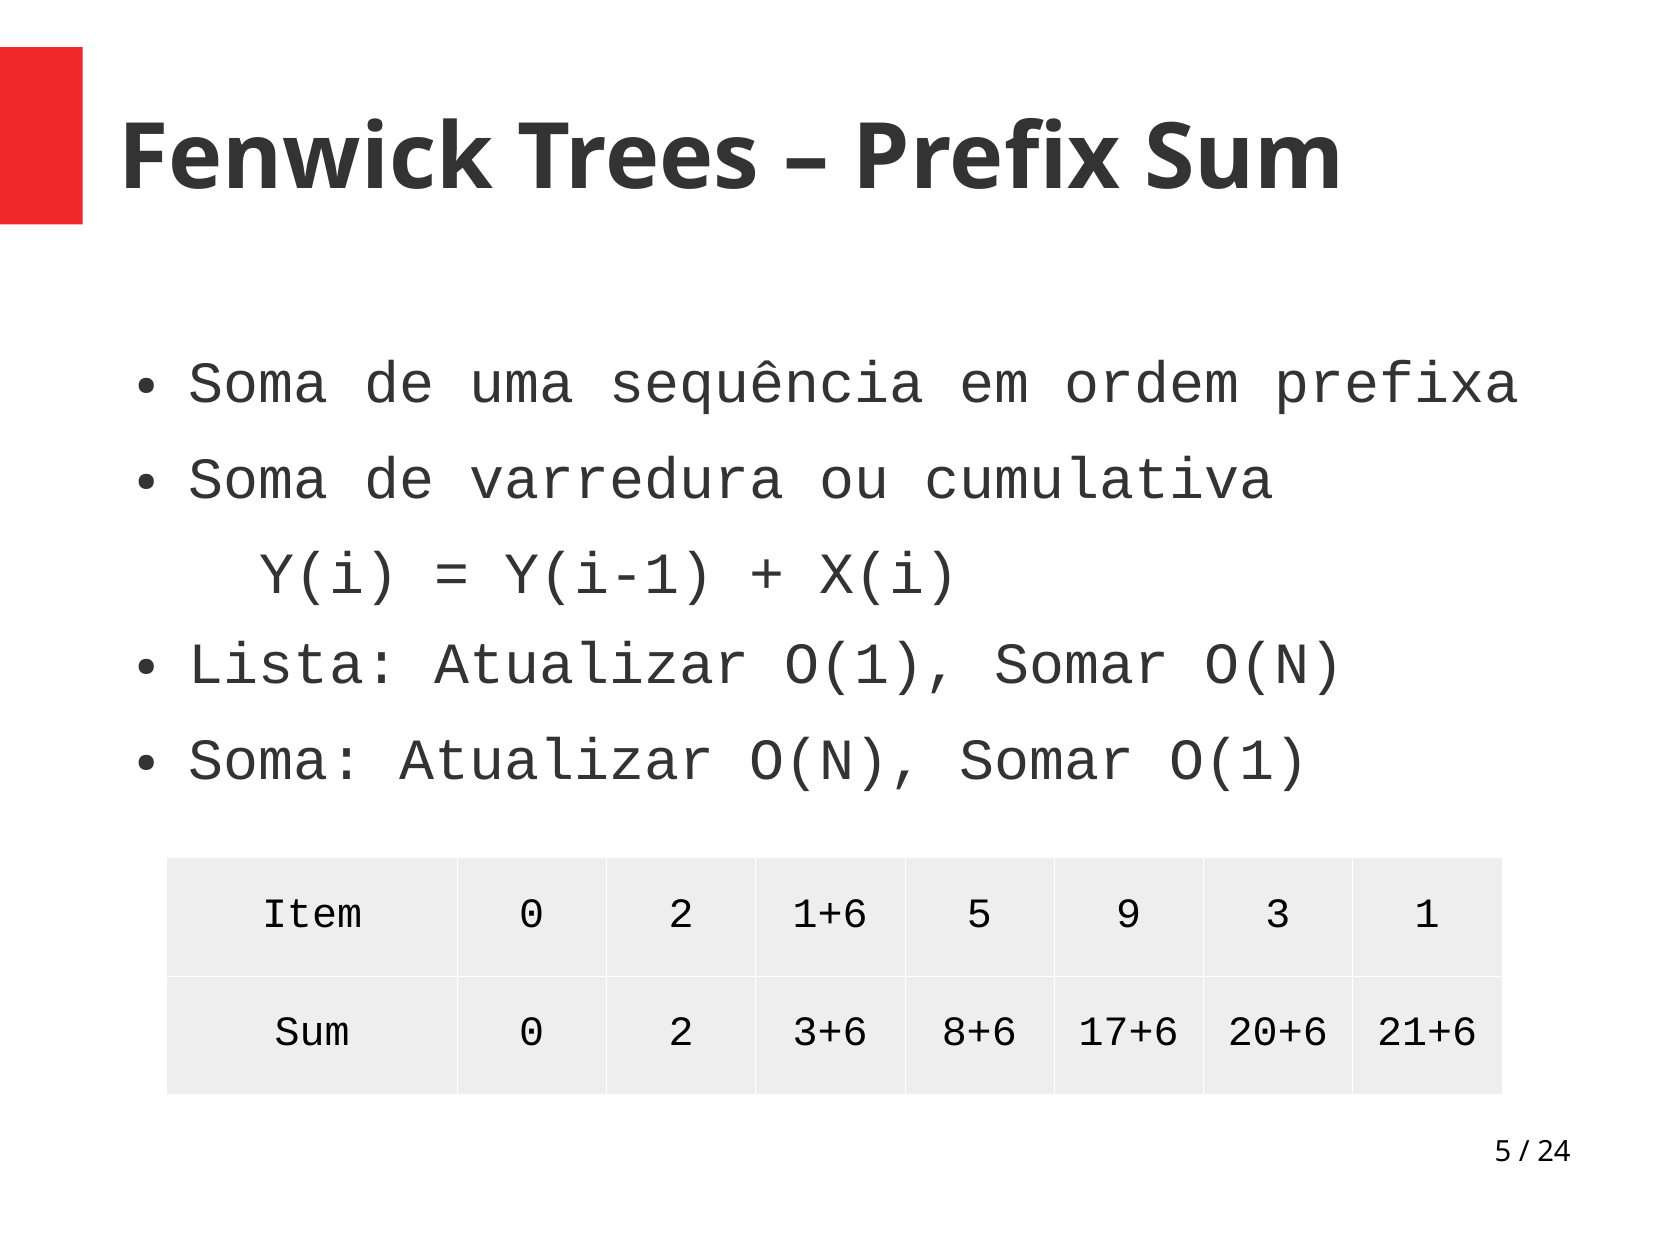

# Fenwick Trees – Prefix Sum
Soma de uma sequência em ordem prefixa
Soma de varredura ou cumulativa
Y(i) = Y(i-1) + X(i)
Lista: Atualizar O(1), Somar O(N)
Soma: Atualizar O(N), Somar O(1)
| Item | 0 | 2 | 1+6 | 5 | 9 | 3 | 1 |
| --- | --- | --- | --- | --- | --- | --- | --- |
| Sum | 0 | 2 | 3+6 | 8+6 | 17+6 | 20+6 | 21+6 |
5